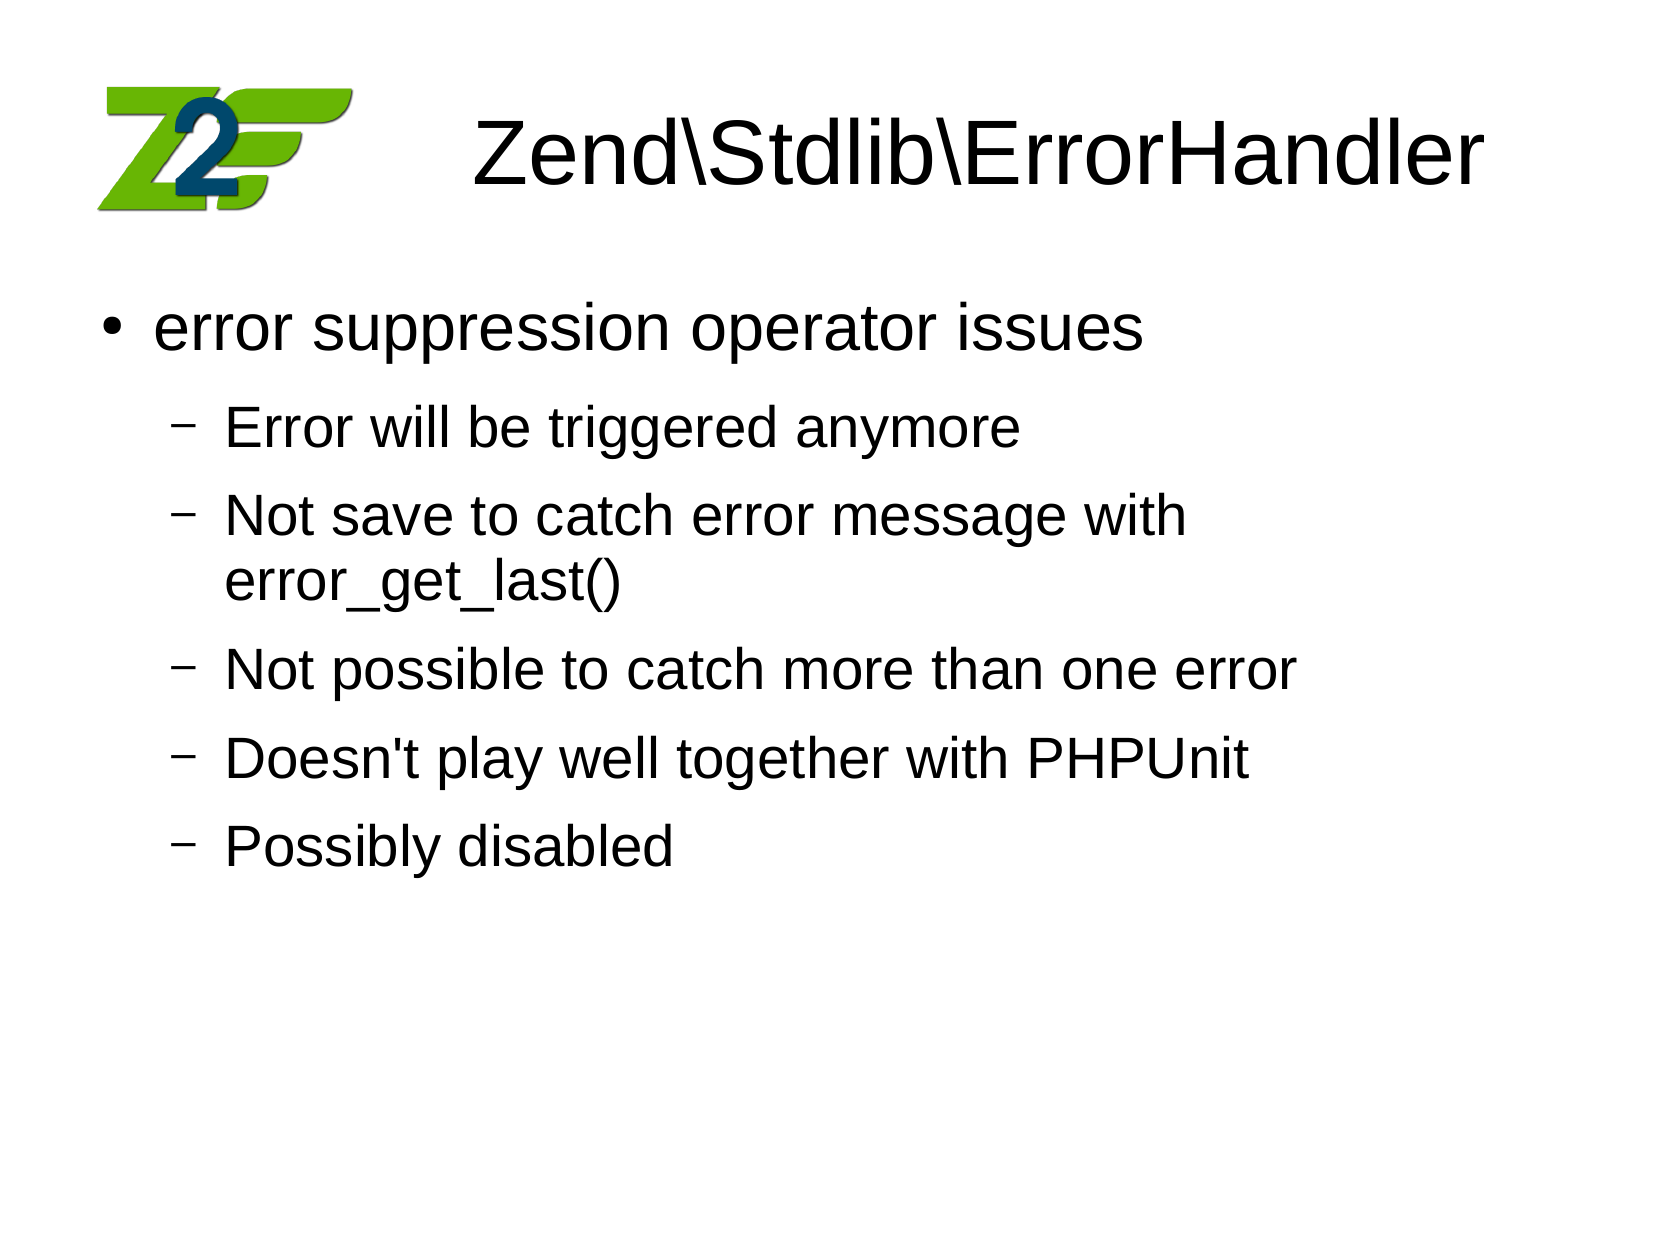

Zend\Stdlib\ErrorHandler
# error suppression operator issues
Error will be triggered anymore
Not save to catch error message with error_get_last()
Not possible to catch more than one error
Doesn't play well together with PHPUnit
Possibly disabled